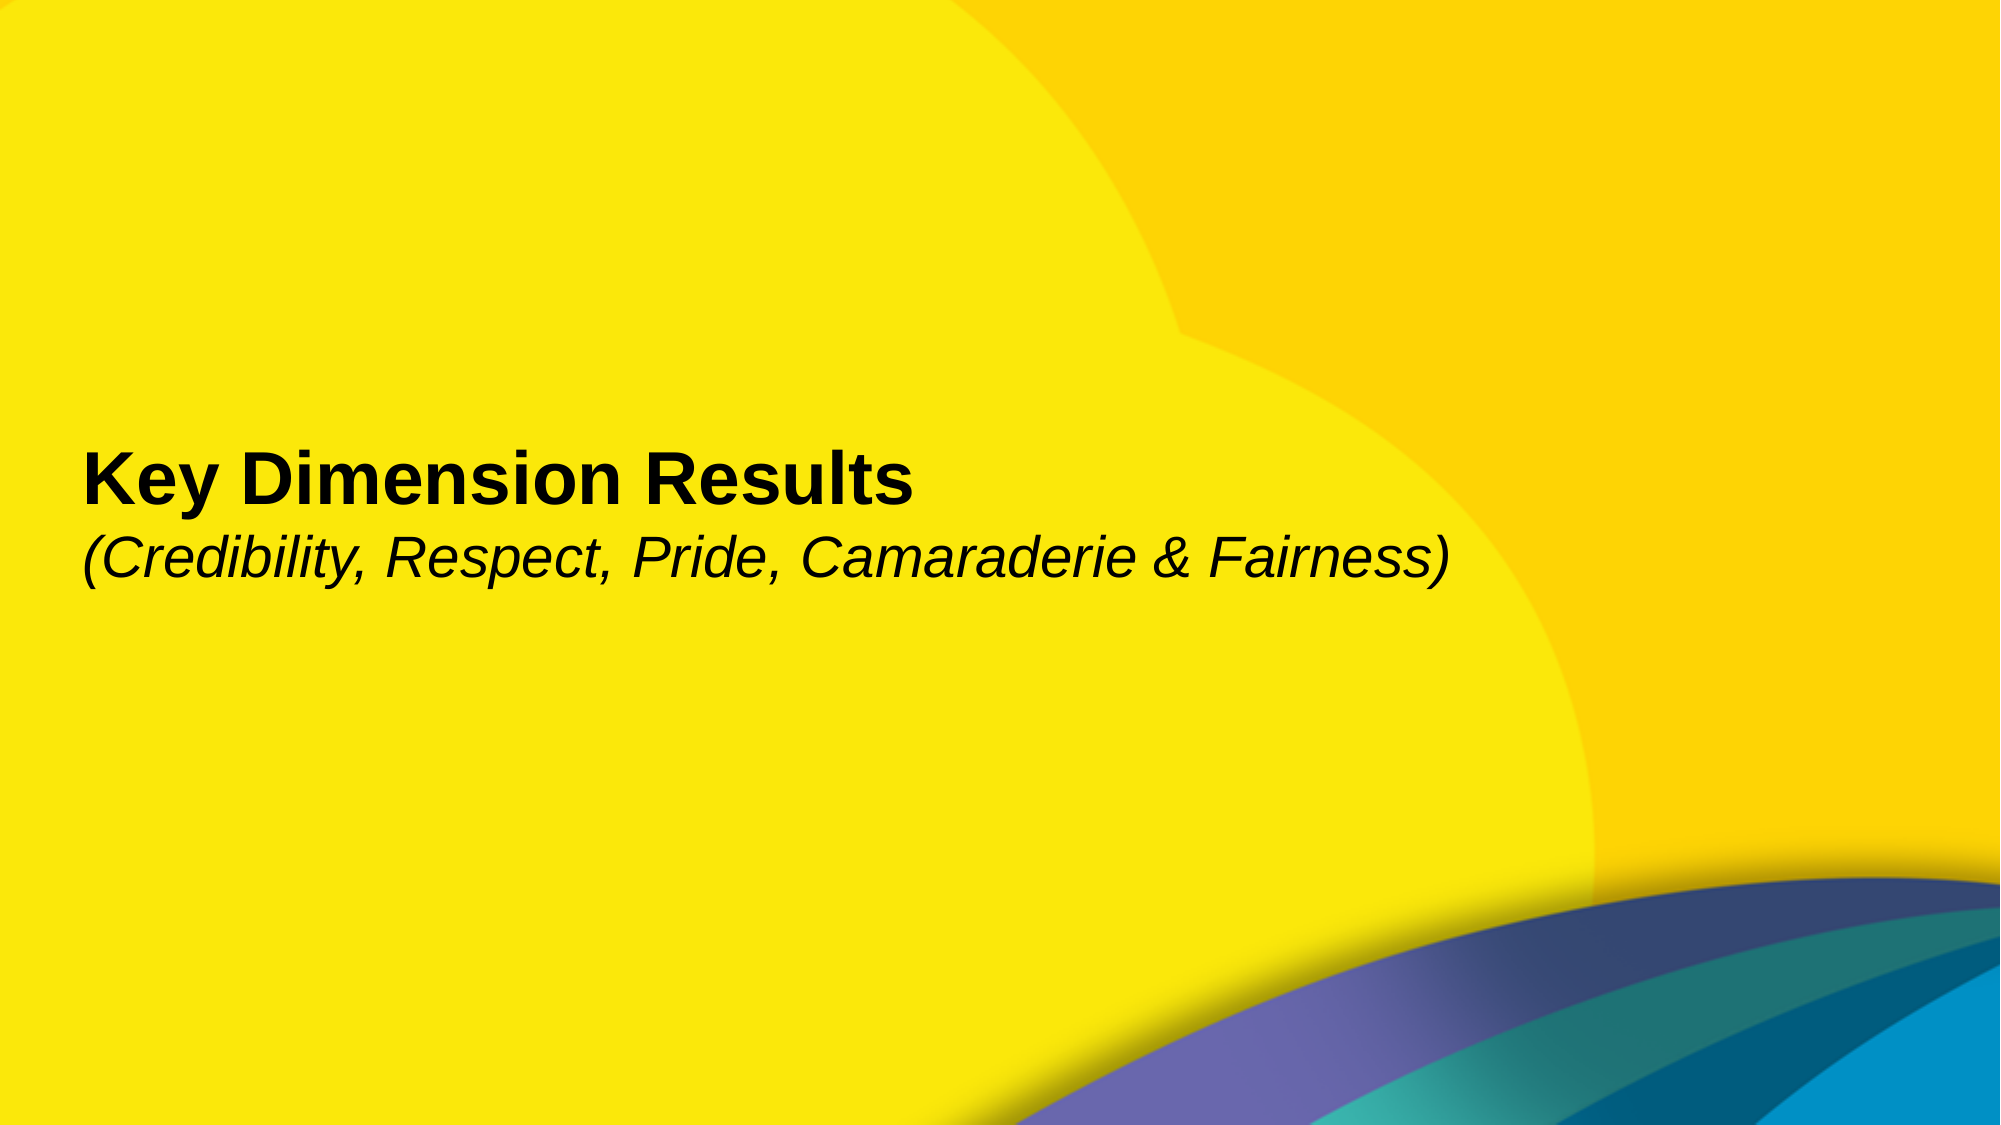

Key Dimension Results
(Credibility, Respect, Pride, Camaraderie & Fairness)